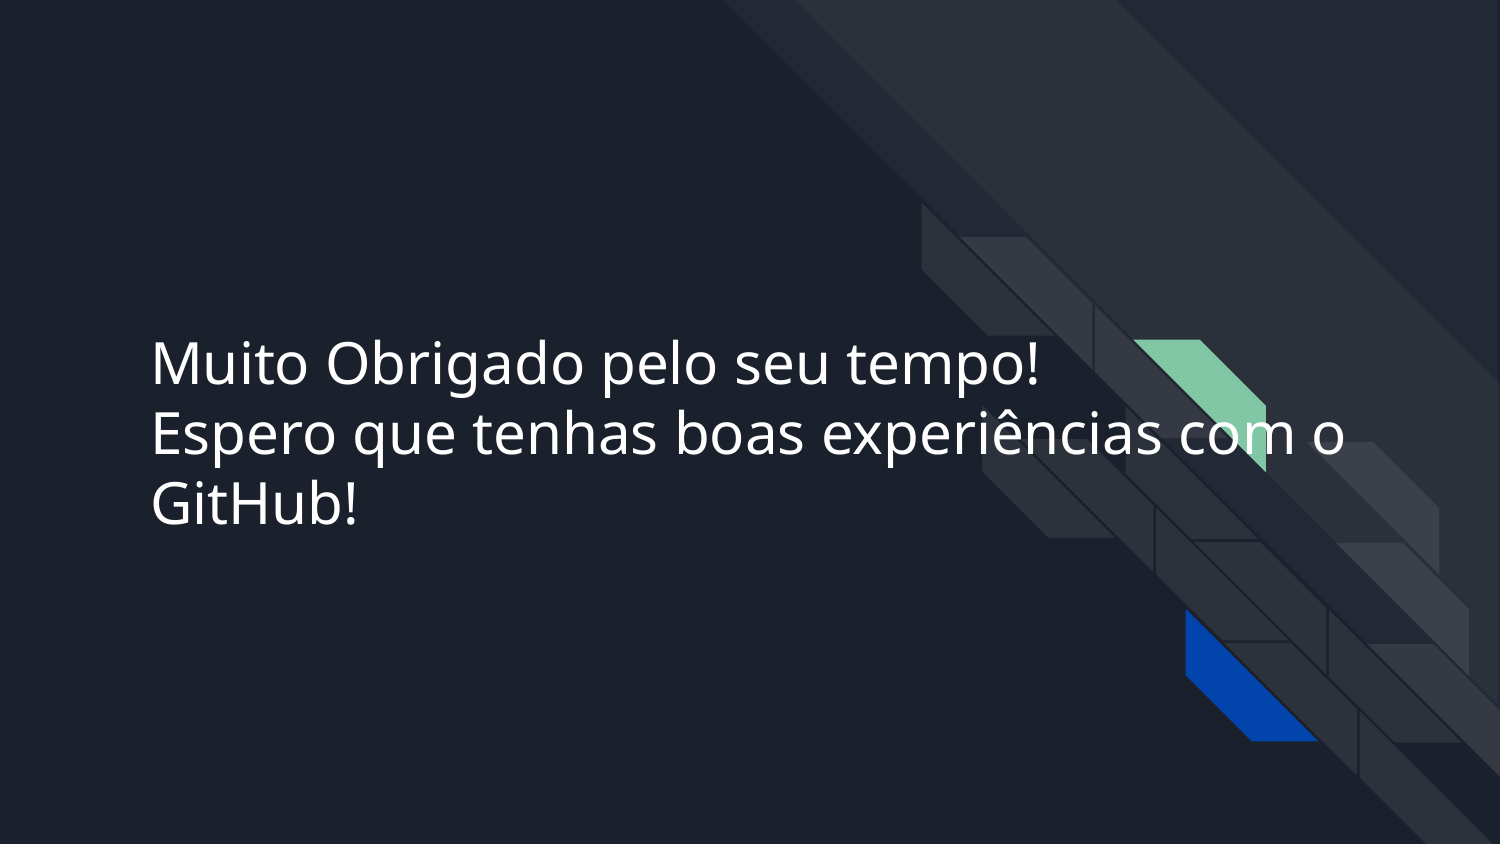

# Muito Obrigado pelo seu tempo! Espero que tenhas boas experiências com o GitHub!